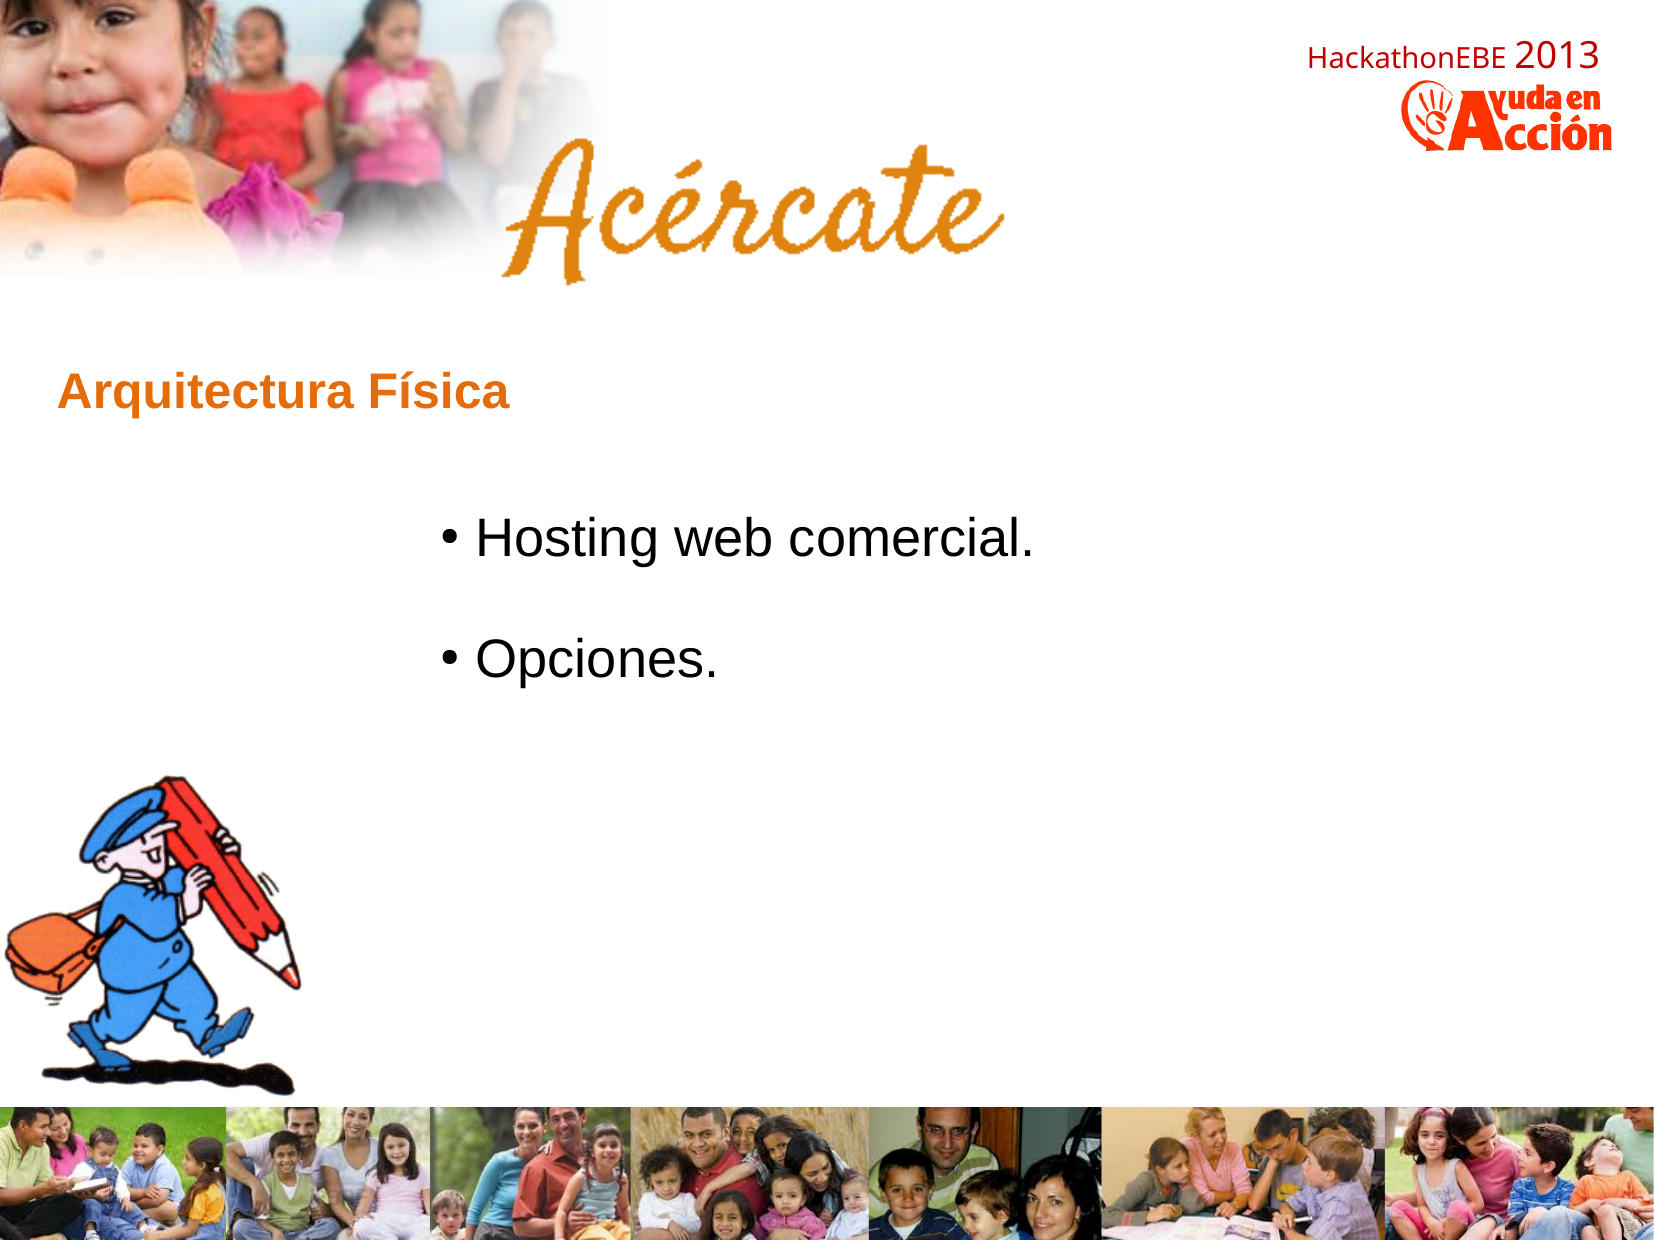

HackathonEBE 2013
Arquitectura Física
Hosting web comercial.
Opciones.